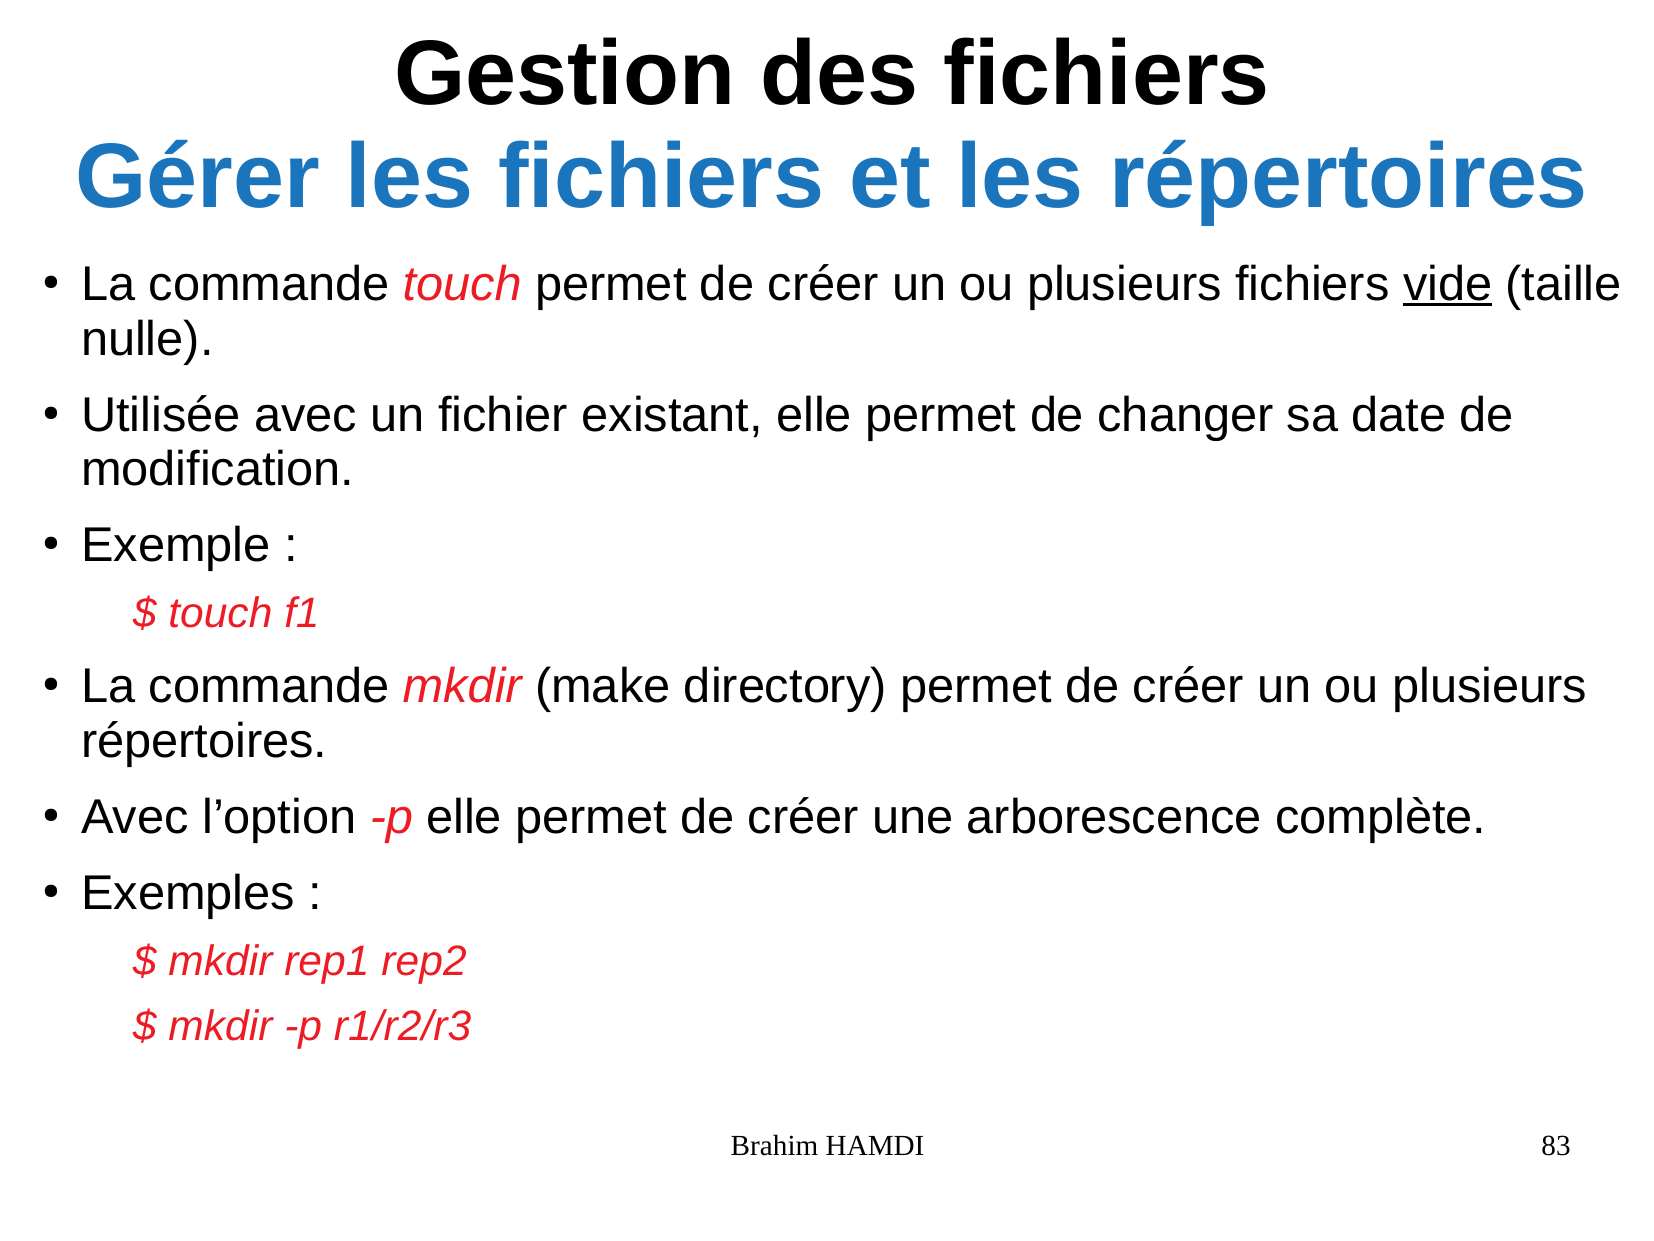

# Gestion des fichiers Gérer les fichiers et les répertoires
La commande touch permet de créer un ou plusieurs fichiers vide (taille nulle).
Utilisée avec un fichier existant, elle permet de changer sa date de modification.
Exemple :
$ touch f1
La commande mkdir (make directory) permet de créer un ou plusieurs répertoires.
Avec l’option -p elle permet de créer une arborescence complète.
Exemples :
$ mkdir rep1 rep2
$ mkdir -p r1/r2/r3
Brahim HAMDI
83